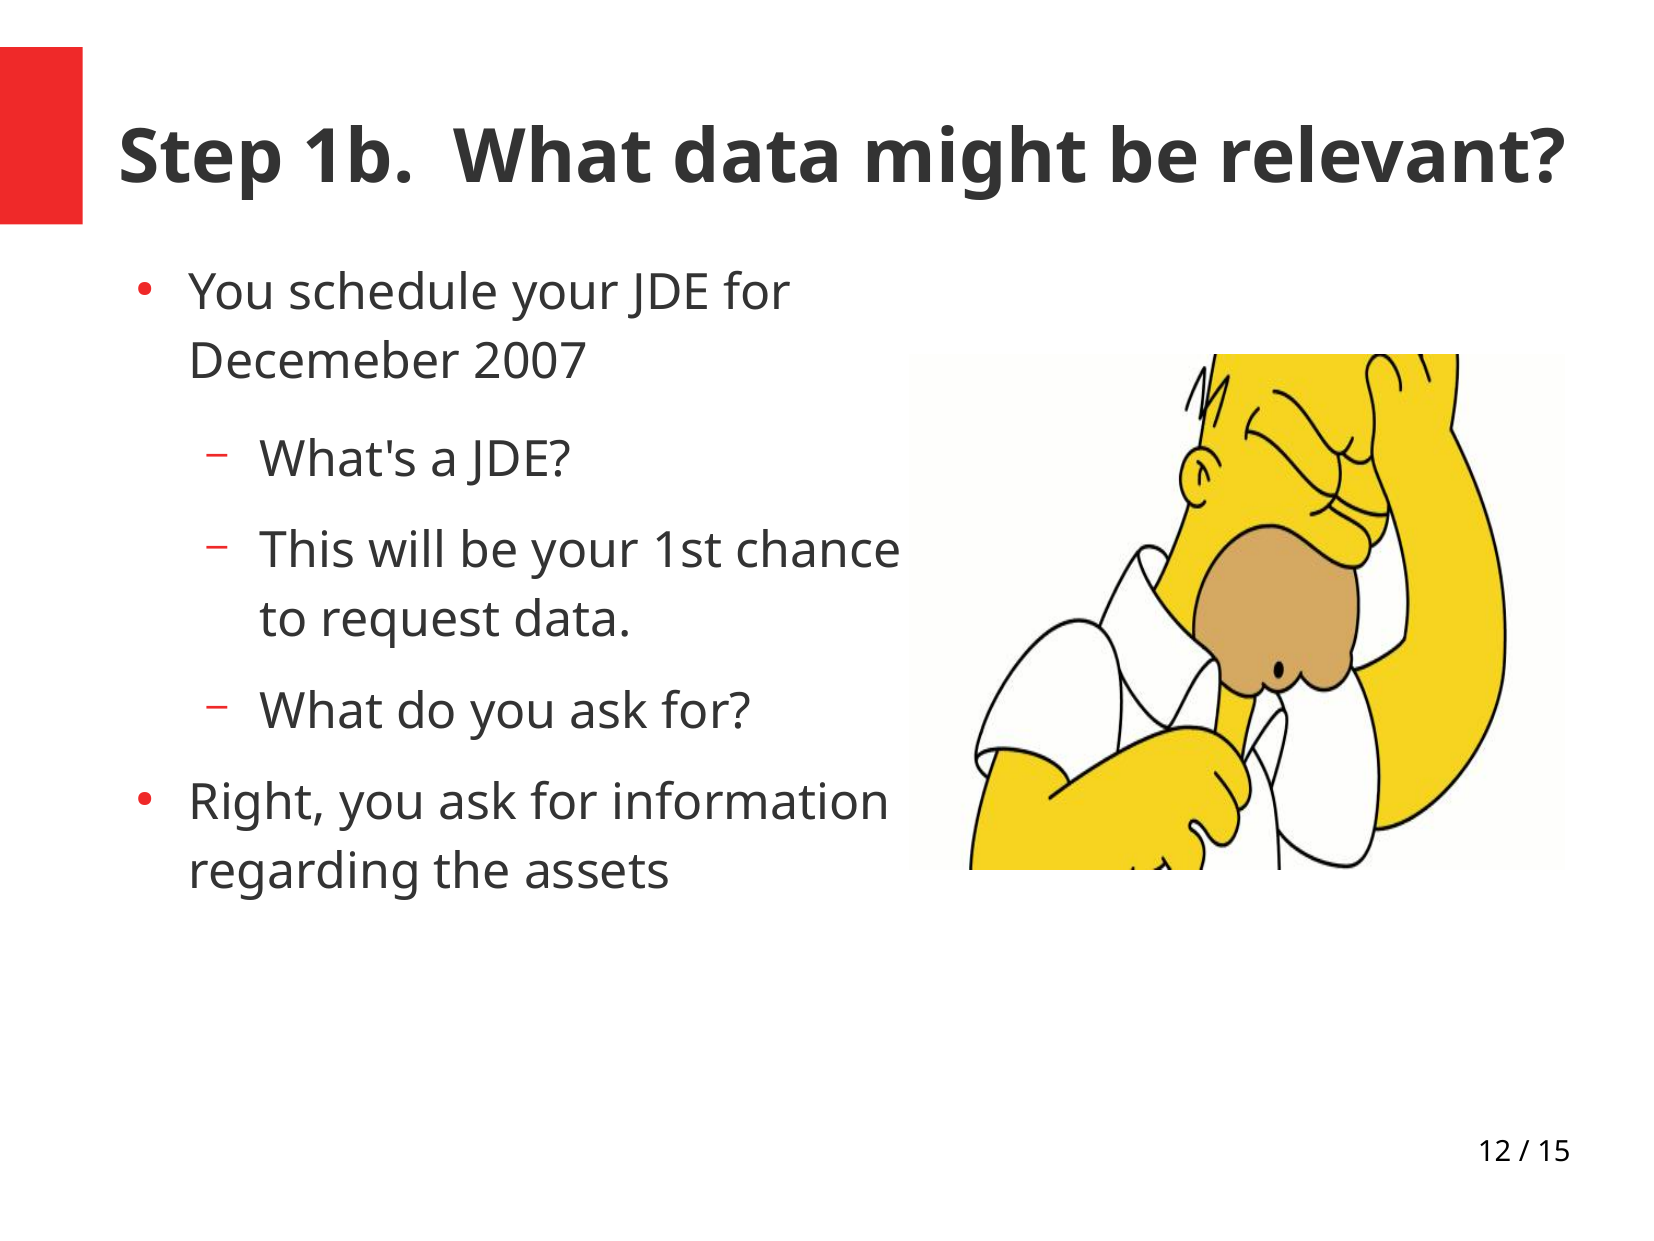

Step 1b. What data might be relevant?
# You schedule your JDE for Decemeber 2007
What's a JDE?
This will be your 1st chance to request data.
What do you ask for?
Right, you ask for information regarding the assets
12